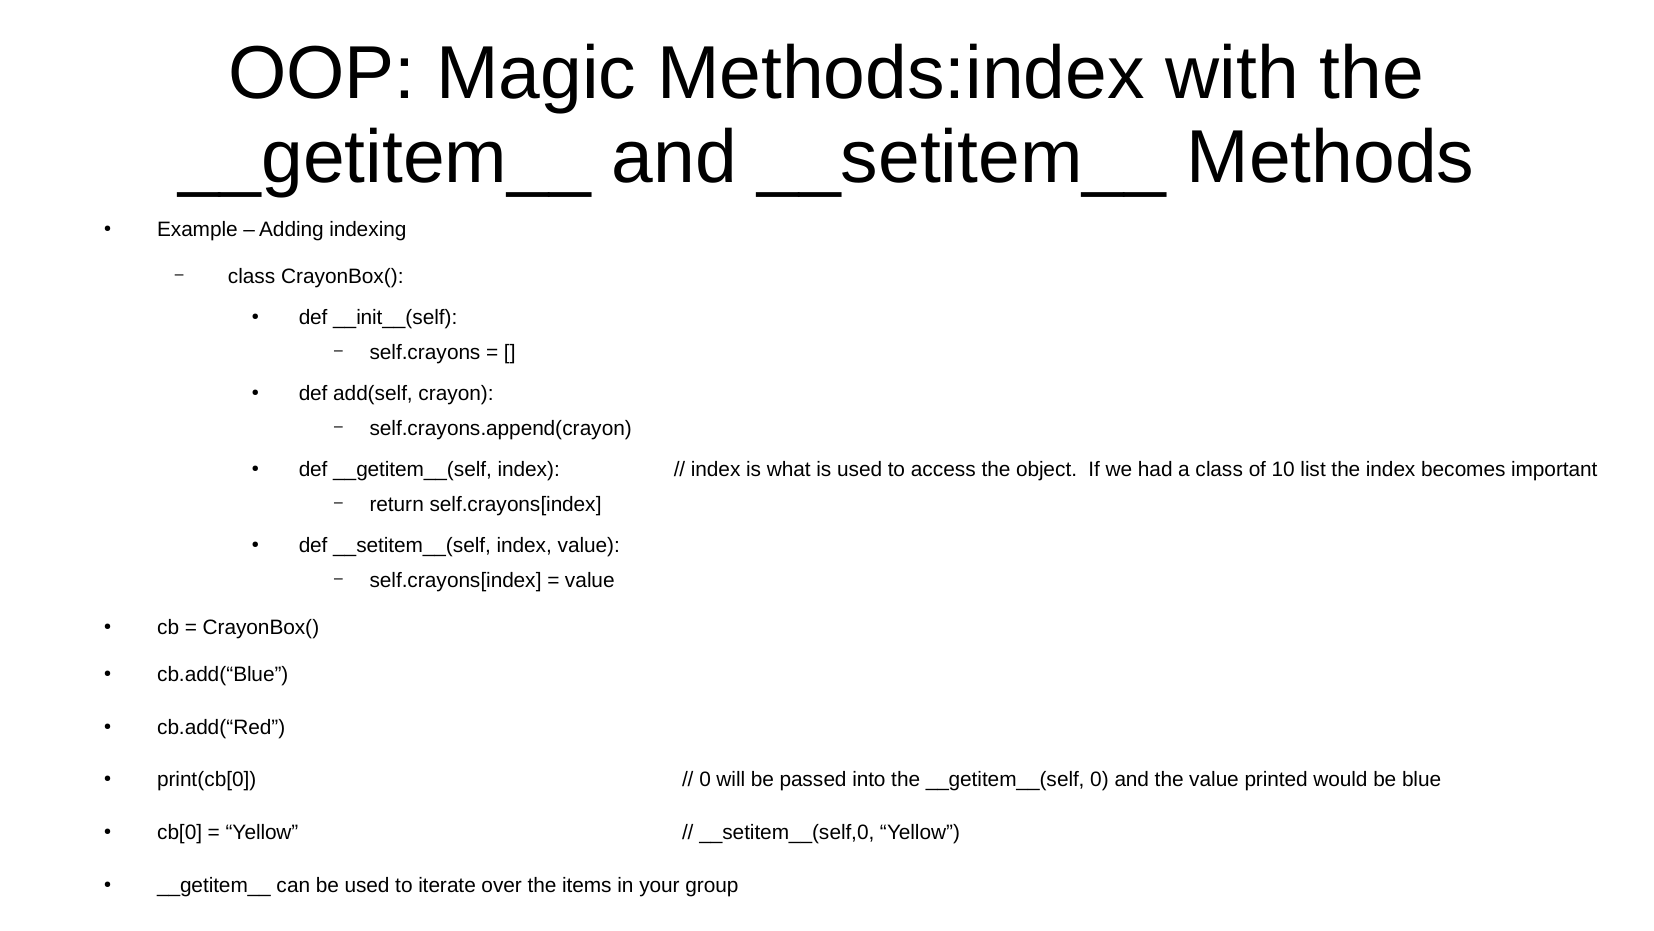

# OOP: Magic Methods:index with the __getitem__ and __setitem__ Methods
Example – Adding indexing
class CrayonBox():
def __init__(self):
self.crayons = []
def add(self, crayon):
self.crayons.append(crayon)
def __getitem__(self, index):		// index is what is used to access the object. If we had a class of 10 list the index becomes important
return self.crayons[index]
def __setitem__(self, index, value):
self.crayons[index] = value
cb = CrayonBox()
cb.add(“Blue”)
cb.add(“Red”)
print(cb[0])						// 0 will be passed into the __getitem__(self, 0) and the value printed would be blue
cb[0] = “Yellow”						// __setitem__(self,0, “Yellow”)
__getitem__ can be used to iterate over the items in your group